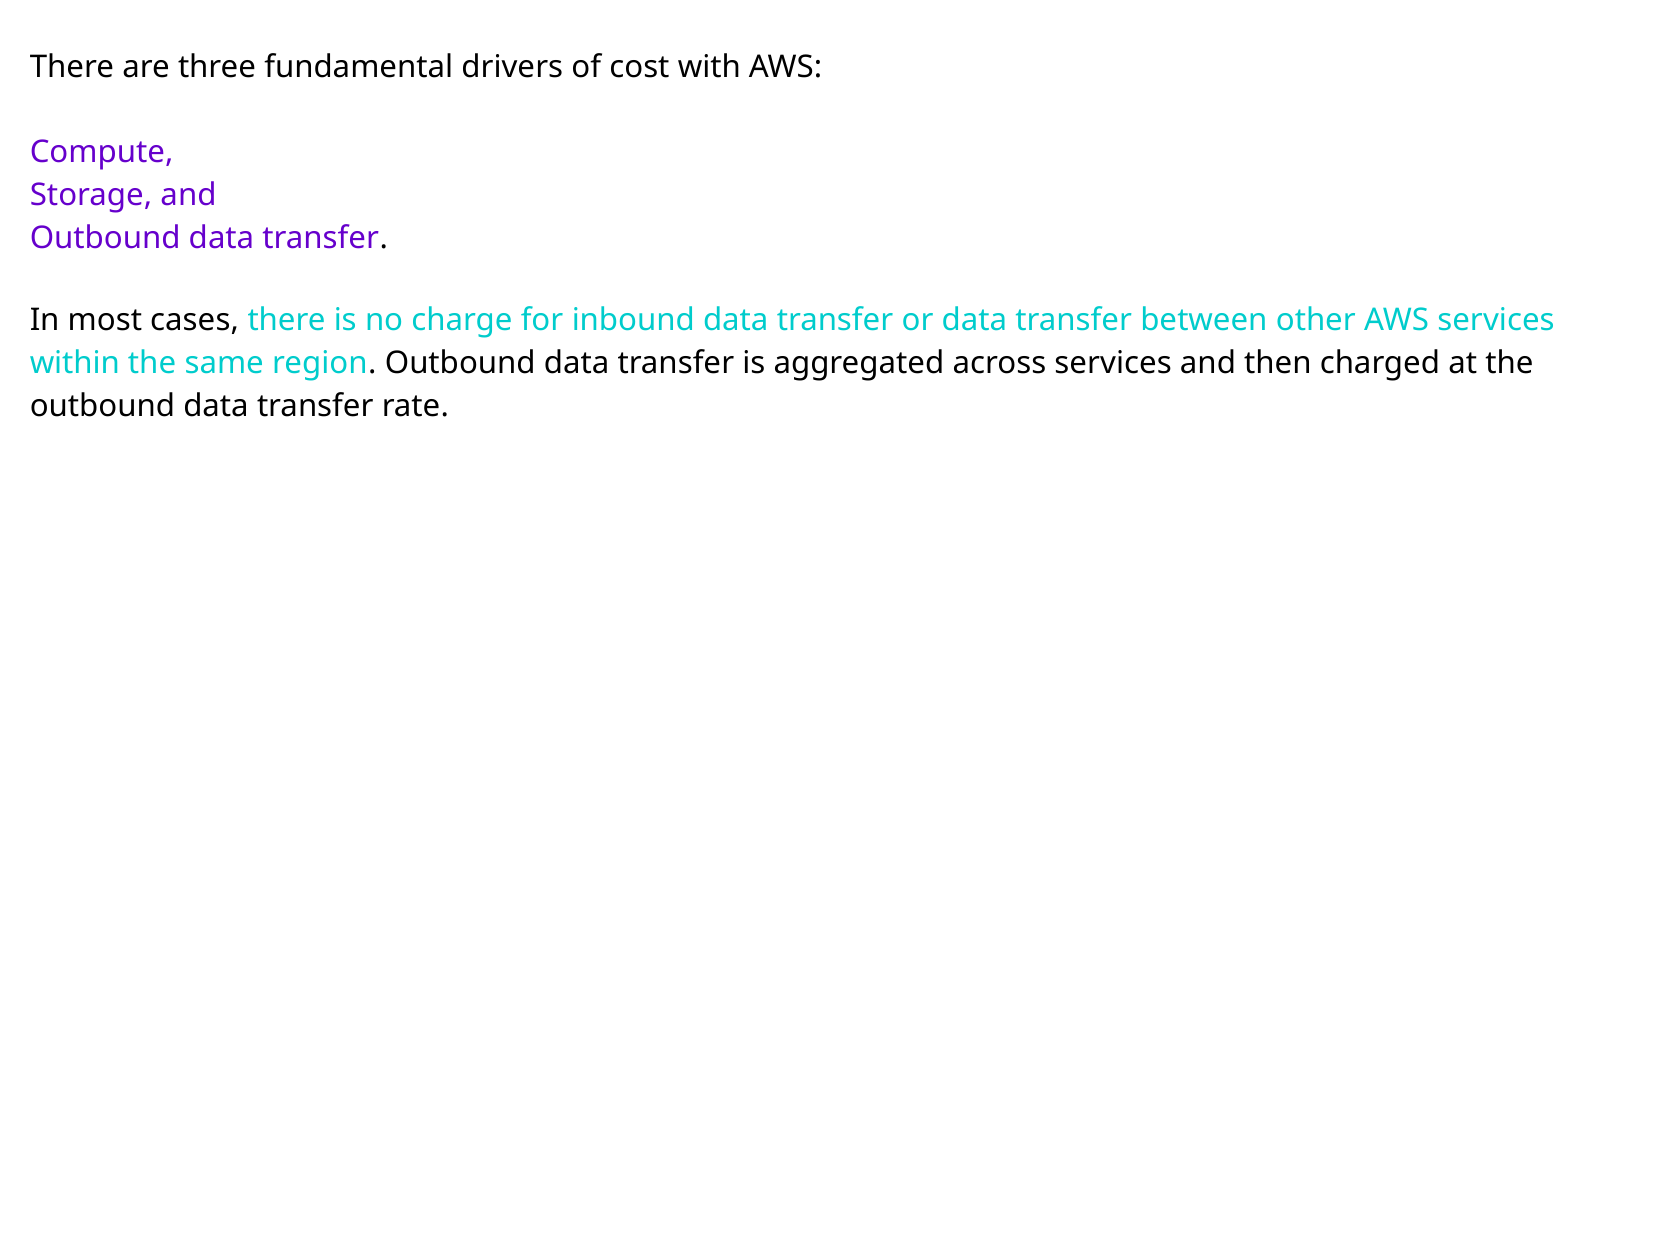

There are three fundamental drivers of cost with AWS:
Compute,
Storage, and
Outbound data transfer.
In most cases, there is no charge for inbound data transfer or data transfer between other AWS services within the same region. Outbound data transfer is aggregated across services and then charged at the outbound data transfer rate.